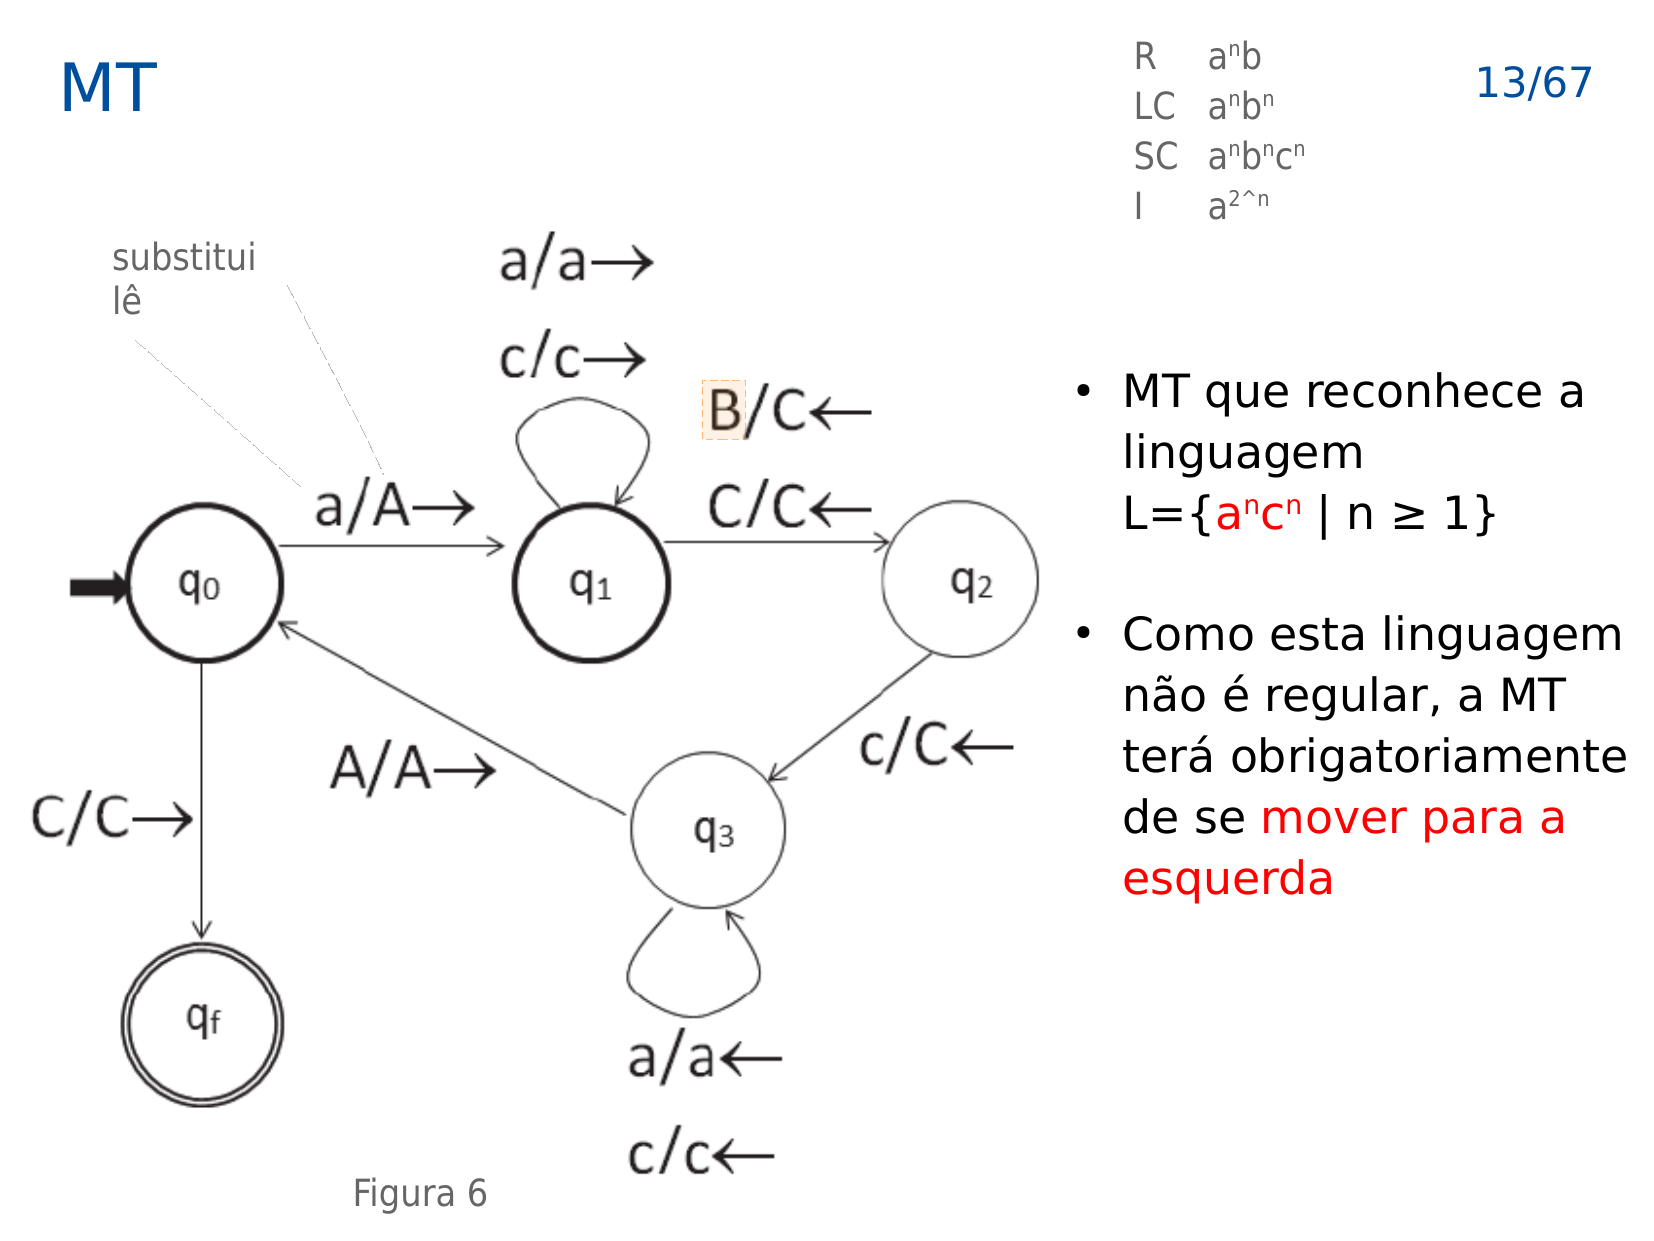

R	anb
LC	anbn
SC	anbncn
I 	a2^n
# MT
13
substitui
lê
MT que reconhece a linguagem
L={ancn | n ≥ 1}
Como esta linguagem não é regular, a MT terá obrigatoriamente de se mover para a esquerda
Figura 6